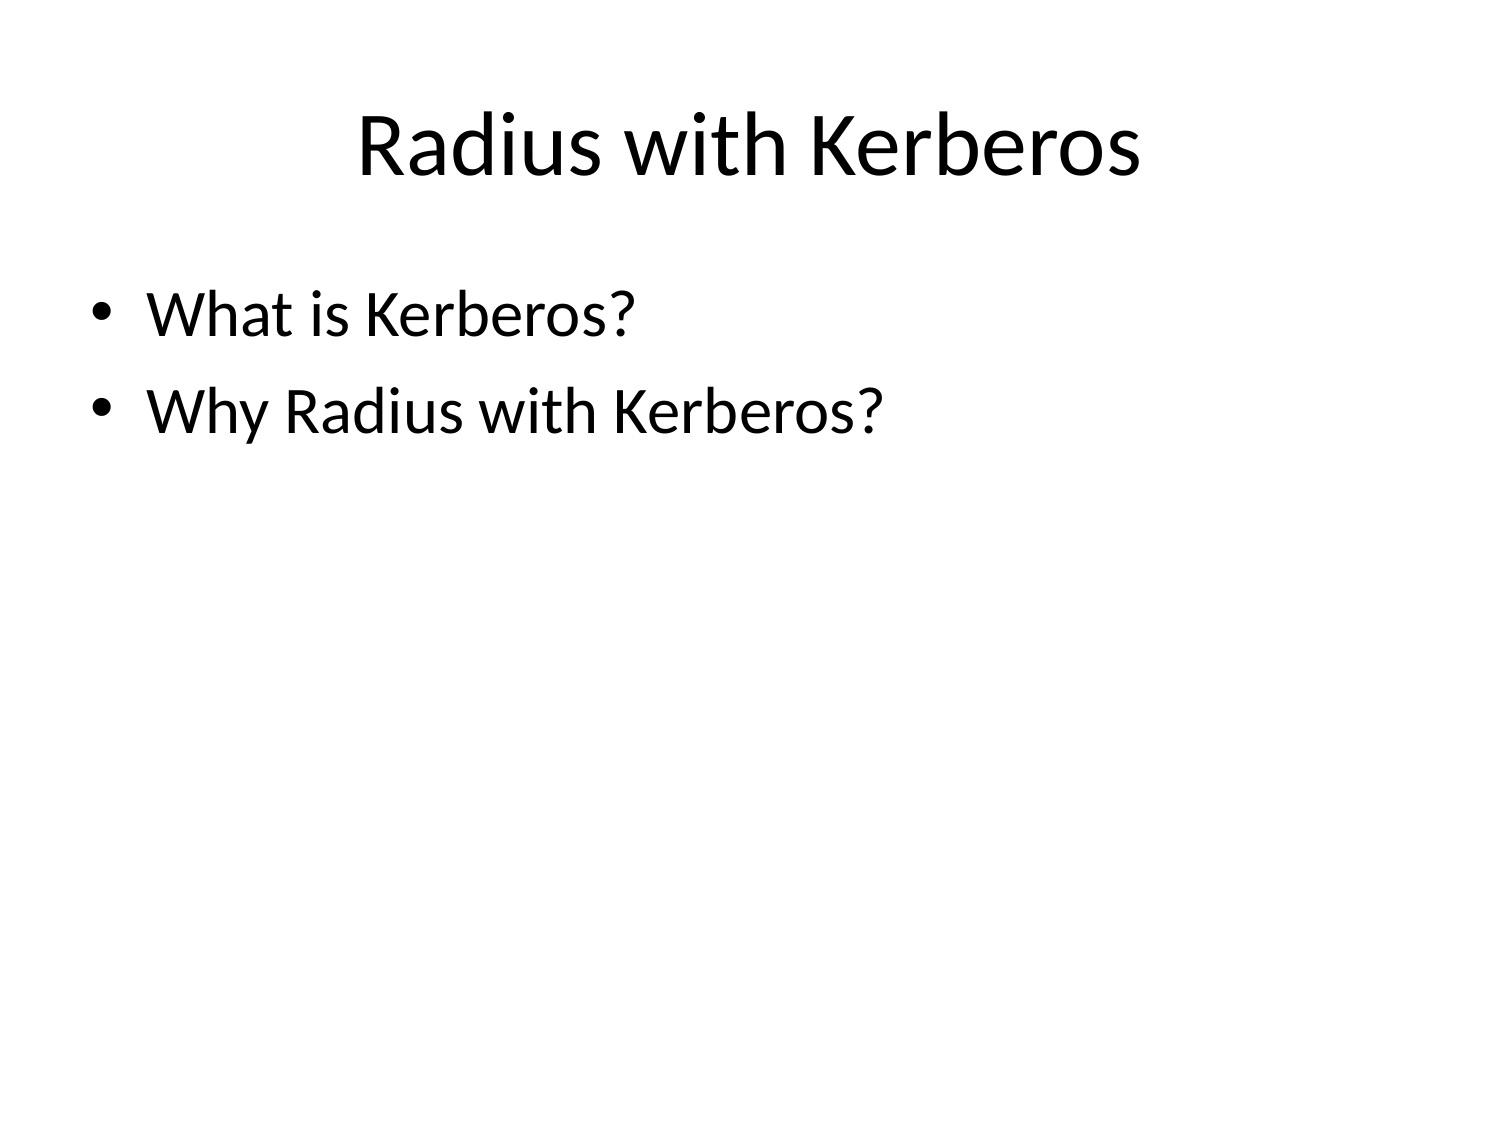

# Radius with Kerberos
What is Kerberos?
Why Radius with Kerberos?